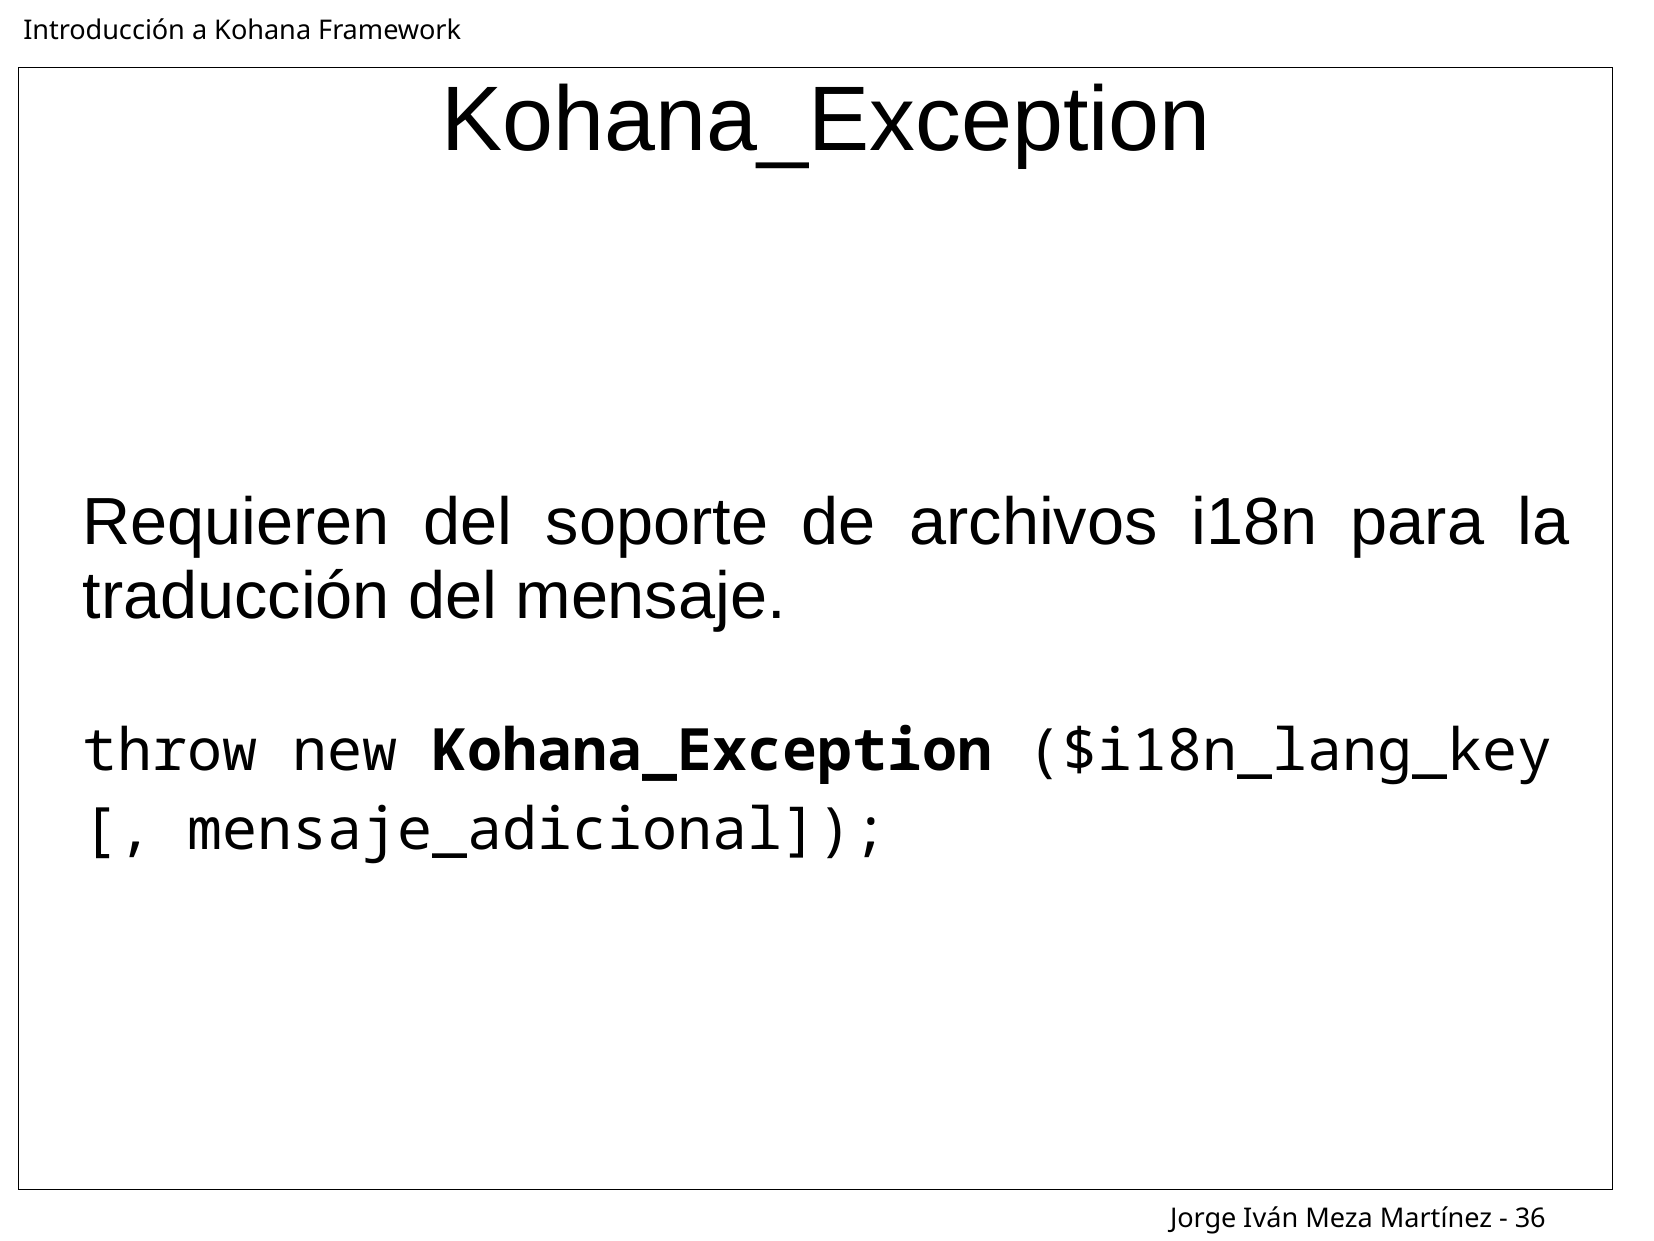

# Kohana_Exception
Requieren del soporte de archivos i18n para la traducción del mensaje.
throw new Kohana_Exception ($i18n_lang_key [, mensaje_adicional]);